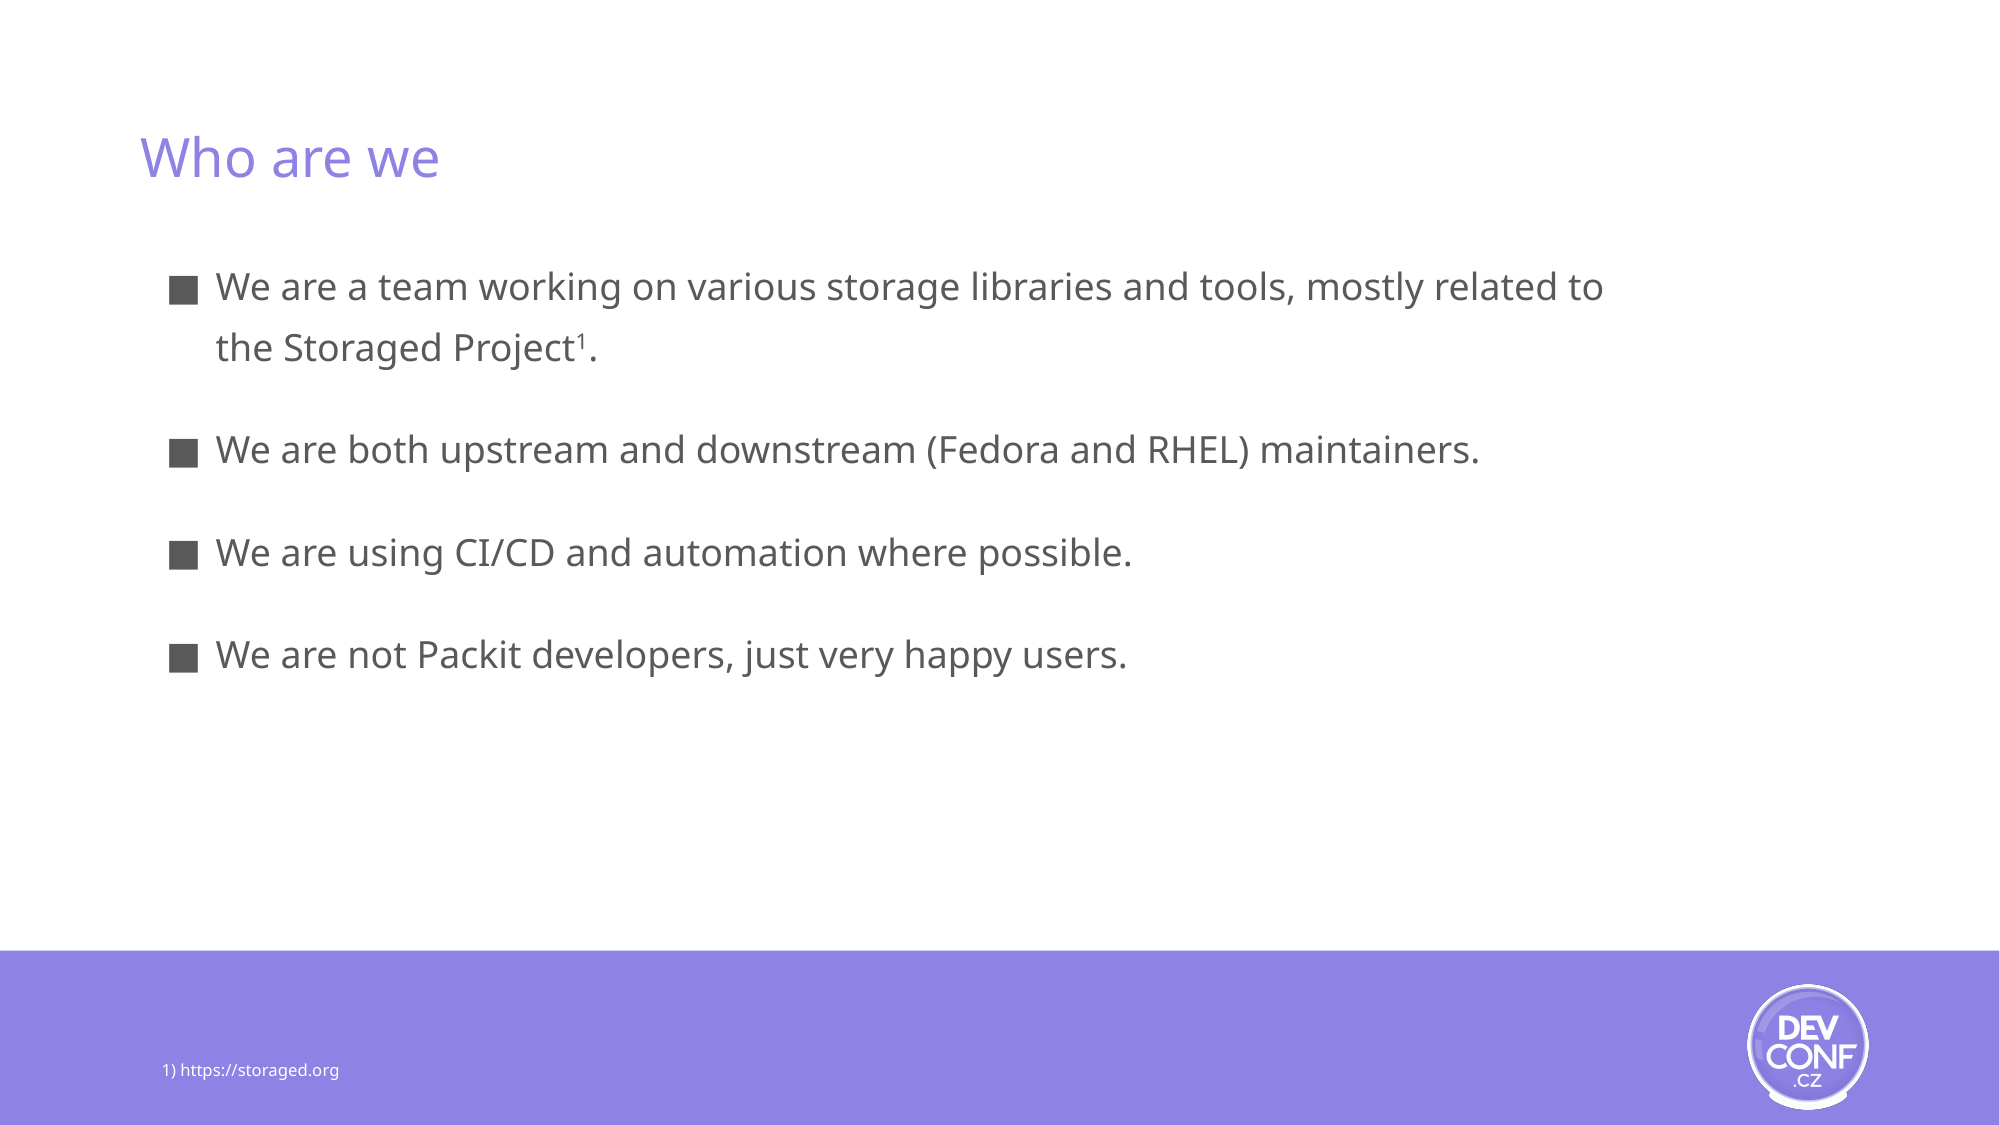

# Who are we
We are a team working on various storage libraries and tools, mostly related to the Storaged Project1.
We are both upstream and downstream (Fedora and RHEL) maintainers.
We are using CI/CD and automation where possible.
We are not Packit developers, just very happy users.
1) https://storaged.org